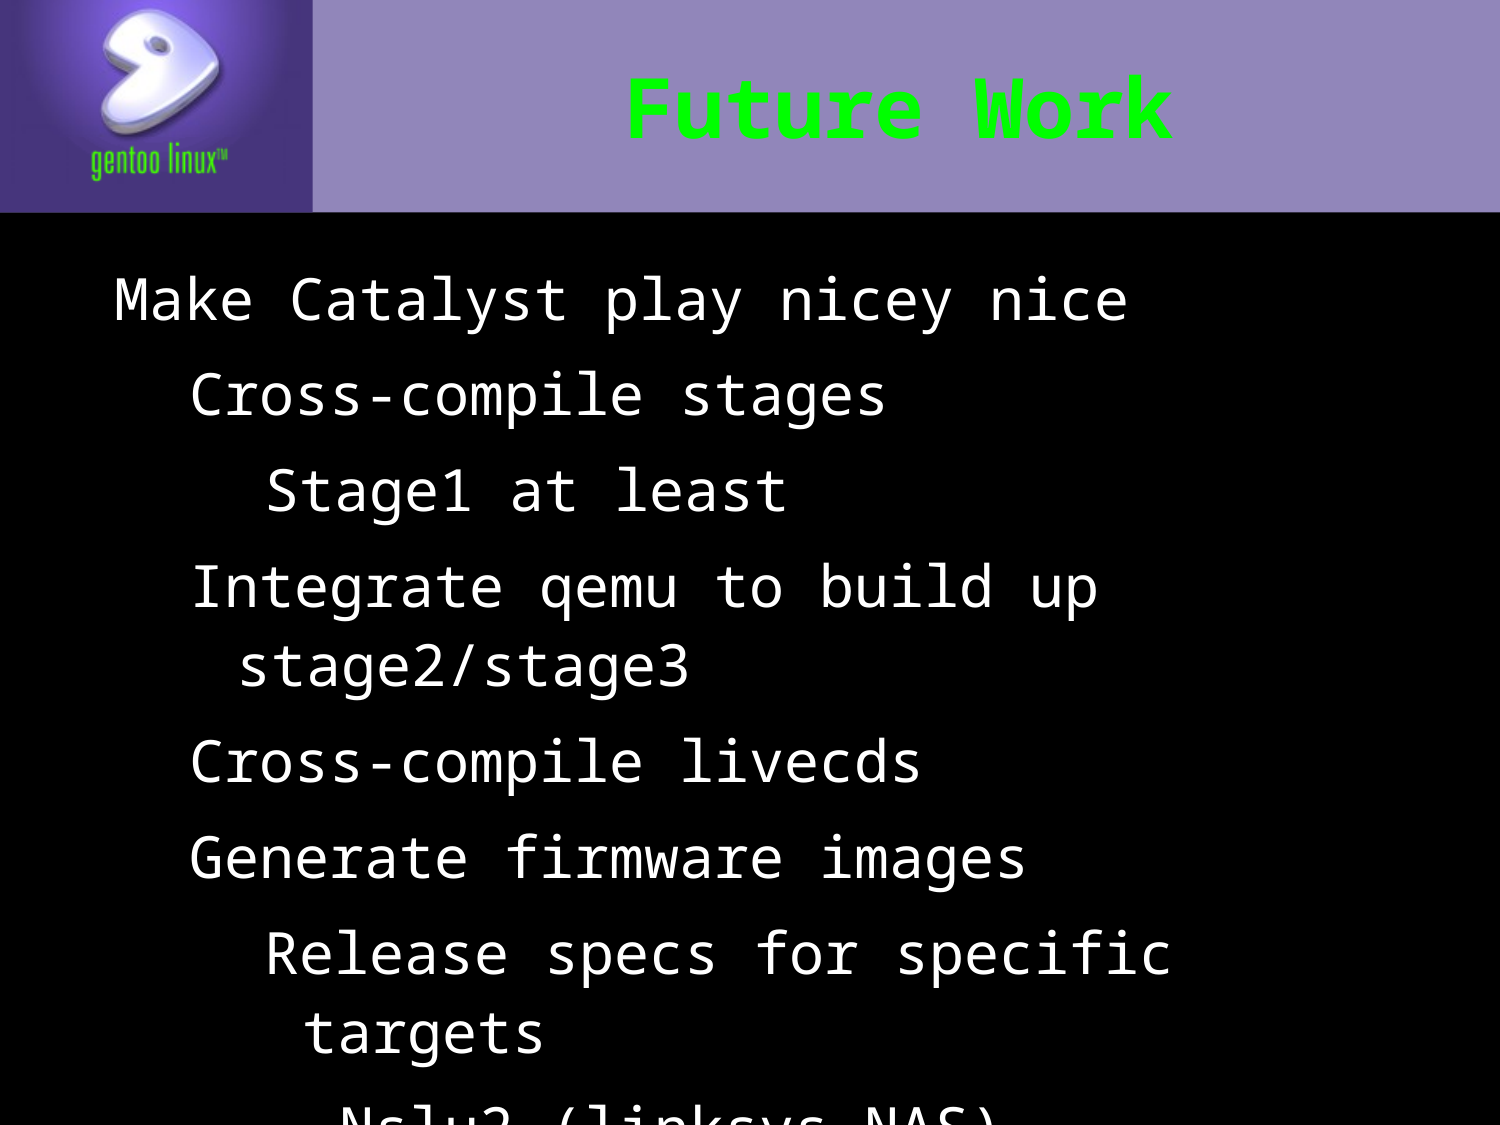

# Future Work
Make Catalyst play nicey nice
Cross-compile stages
Stage1 at least
Integrate qemu to build up stage2/stage3
Cross-compile livecds
Generate firmware images
Release specs for specific targets
Nslu2 (linksys NAS)
WRT (Netgear wireless routers)
Nokia Internet Tablet 440